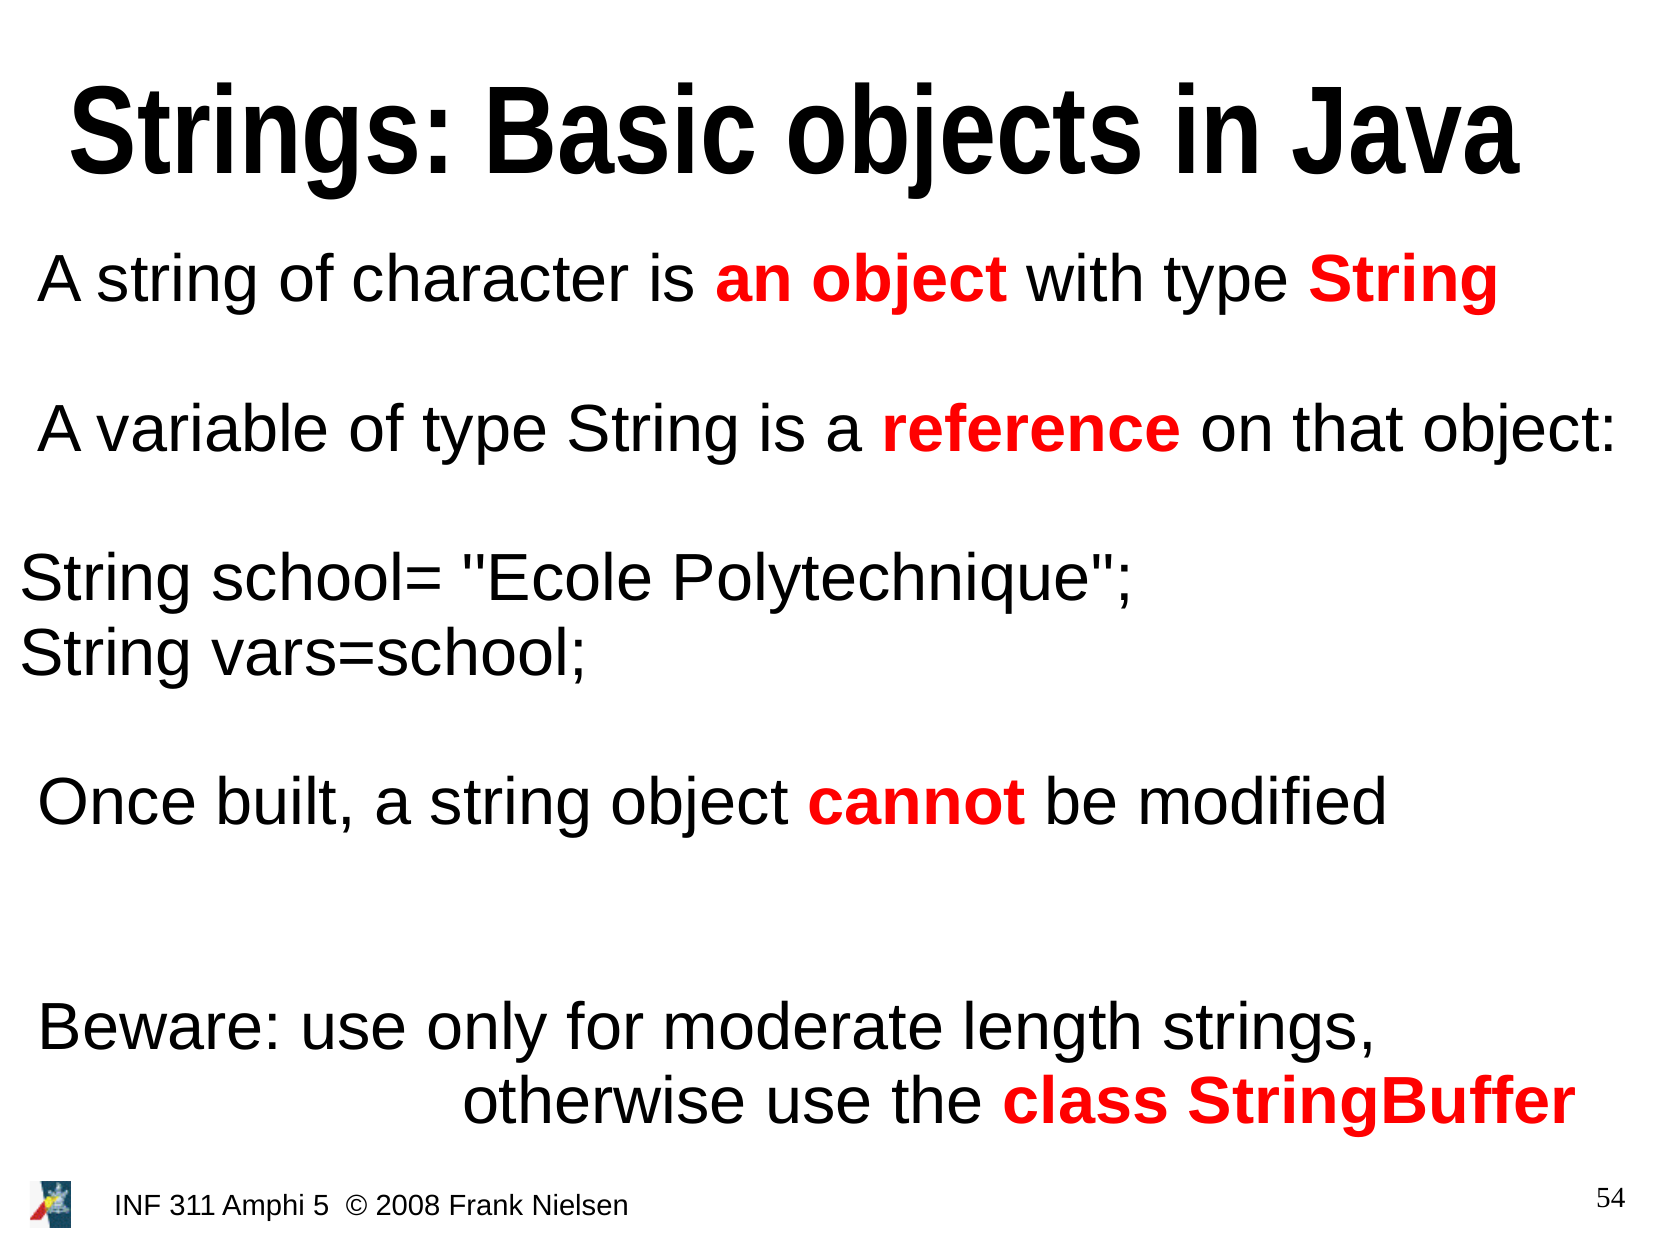

Strings: Basic objects in Java
 A string of character is an object with type String
 A variable of type String is a reference on that object:
String school= ''Ecole Polytechnique'';
String vars=school;
 Once built, a string object cannot be modified
 Beware: use only for moderate length strings,
 						otherwise use the class StringBuffer